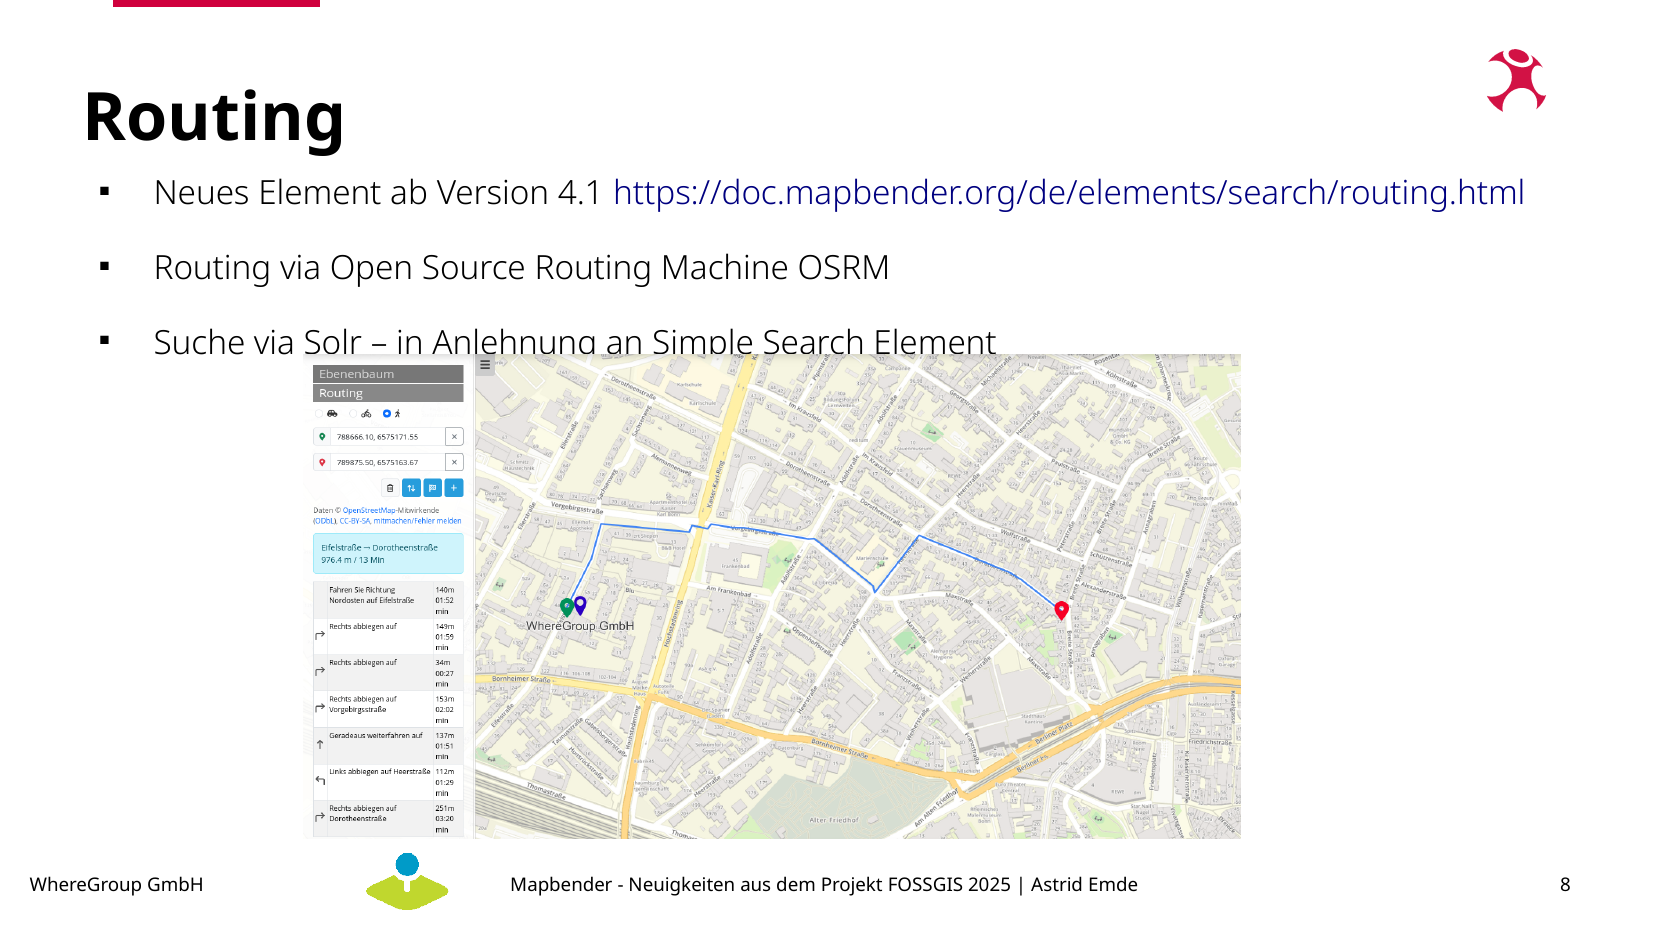

# Routing
Neues Element ab Version 4.1 https://doc.mapbender.org/de/elements/search/routing.html
Routing via Open Source Routing Machine OSRM
Suche via Solr – in Anlehnung an Simple Search Element
WhereGroup GmbH
Mapbender - Neuigkeiten aus dem Projekt FOSSGIS 2025 | Astrid Emde
8